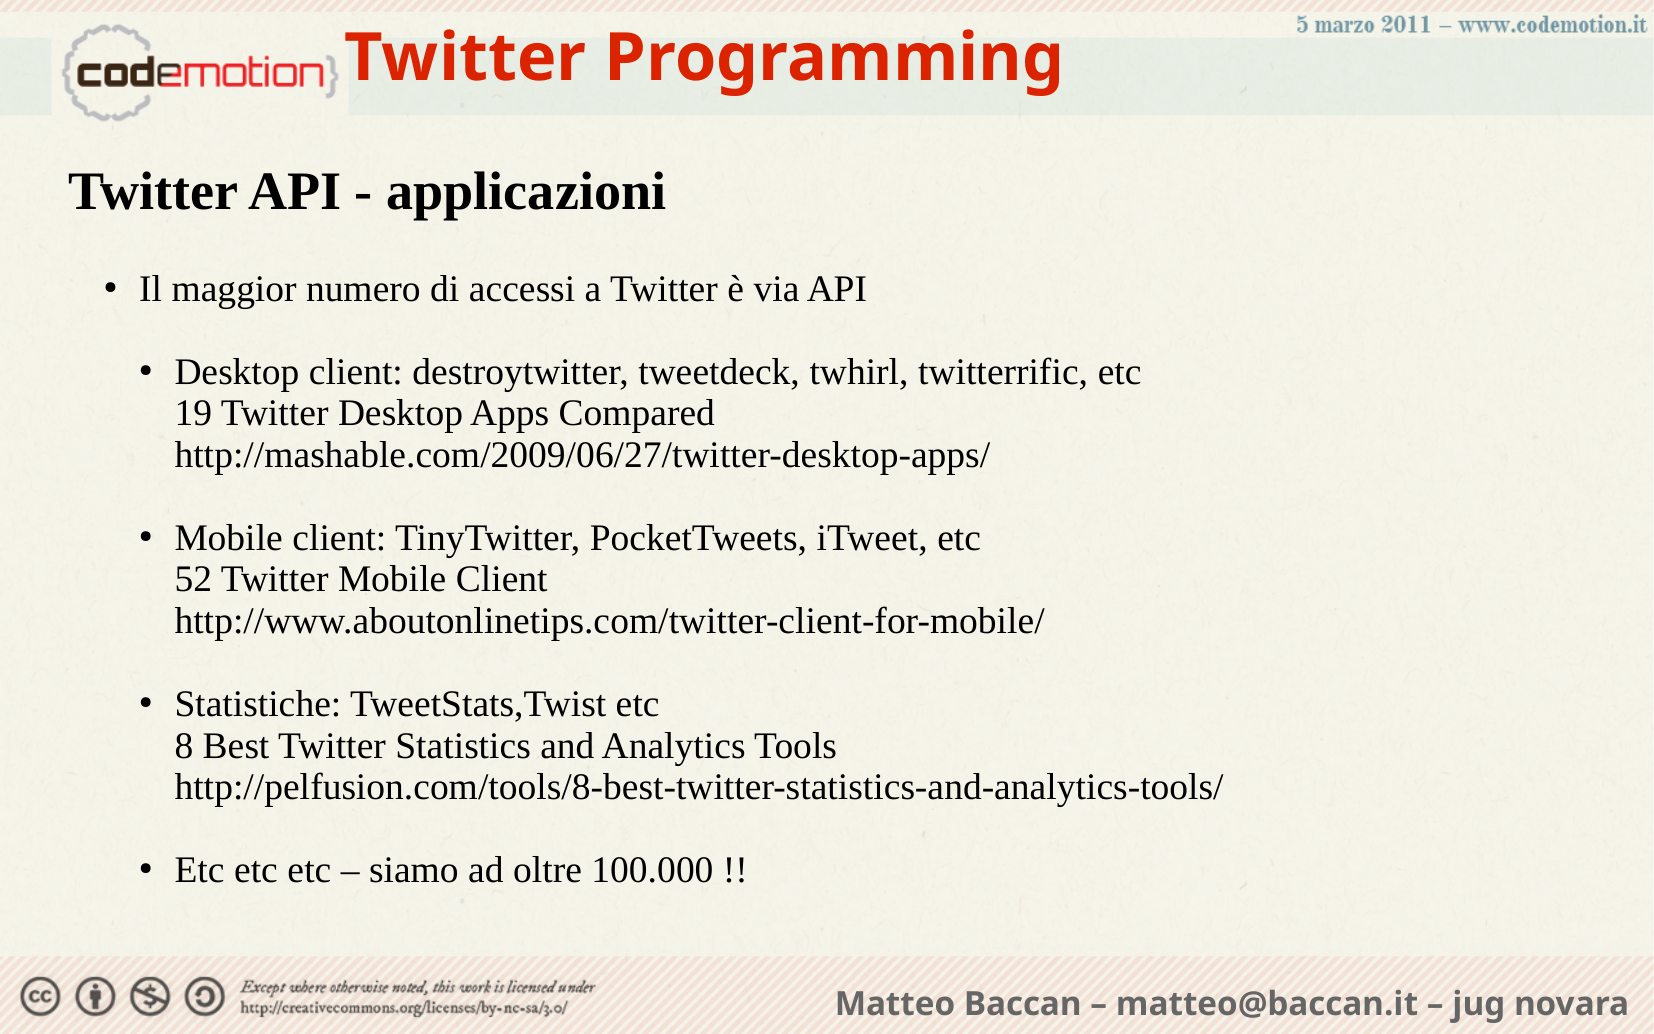

# Twitter Programming
Twitter API - applicazioni
Il maggior numero di accessi a Twitter è via API
Desktop client: destroytwitter, tweetdeck, twhirl, twitterrific, etc
19 Twitter Desktop Apps Compared
http://mashable.com/2009/06/27/twitter-desktop-apps/
Mobile client: TinyTwitter, PocketTweets, iTweet, etc
52 Twitter Mobile Client
http://www.aboutonlinetips.com/twitter-client-for-mobile/
Statistiche: TweetStats,Twist etc
8 Best Twitter Statistics and Analytics Tools
http://pelfusion.com/tools/8-best-twitter-statistics-and-analytics-tools/
Etc etc etc – siamo ad oltre 100.000 !!
6
Twitter Programming - Matteo Baccan - matteo@baccan.it